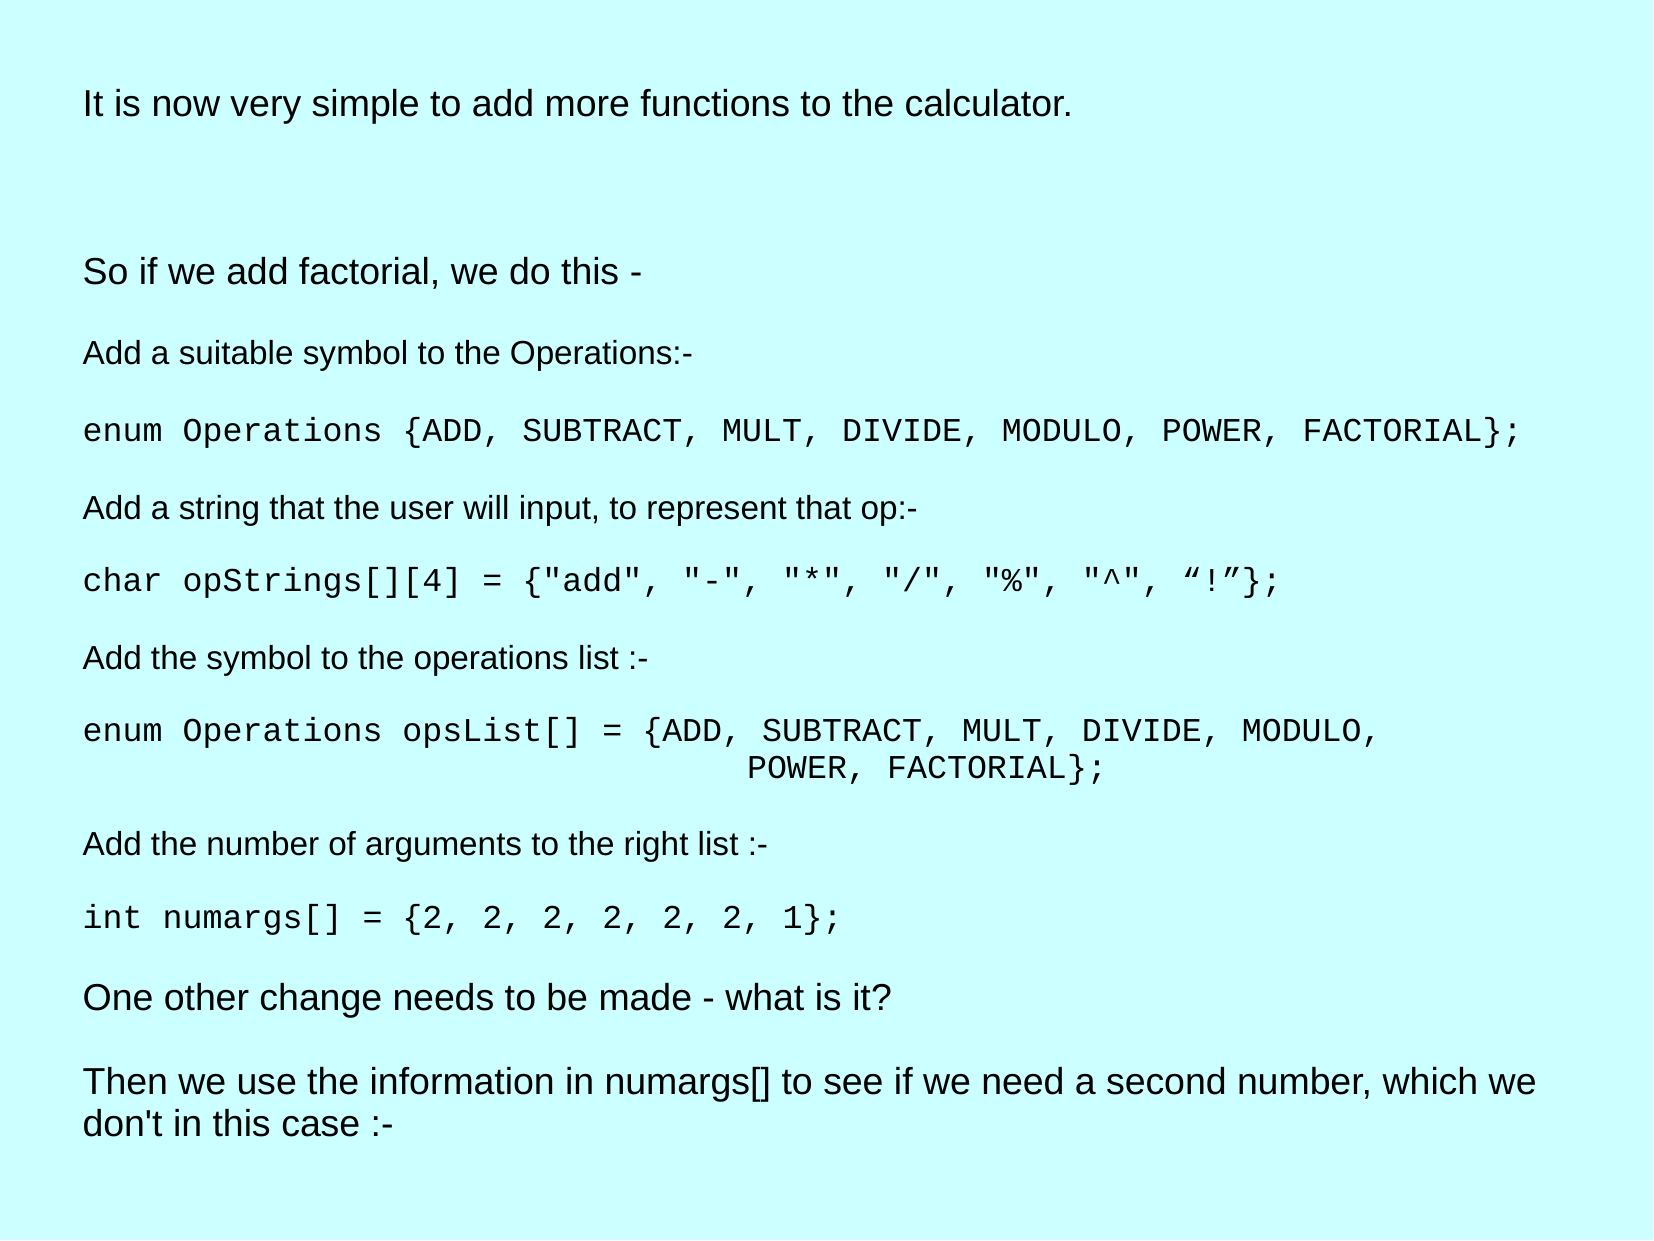

# It is now very simple to add more functions to the calculator.
So if we add factorial, we do this -
Add a suitable symbol to the Operations:-
enum Operations {ADD, SUBTRACT, MULT, DIVIDE, MODULO, POWER, FACTORIAL};
Add a string that the user will input, to represent that op:-
char opStrings[][4] = {"add", "-", "*", "/", "%", "^", “!”};
Add the symbol to the operations list :-
enum Operations opsList[] = {ADD, SUBTRACT, MULT, DIVIDE, MODULO,
									POWER, FACTORIAL};
Add the number of arguments to the right list :-
int numargs[] = {2, 2, 2, 2, 2, 2, 1};
One other change needs to be made - what is it?
Then we use the information in numargs[] to see if we need a second number, which we don't in this case :-